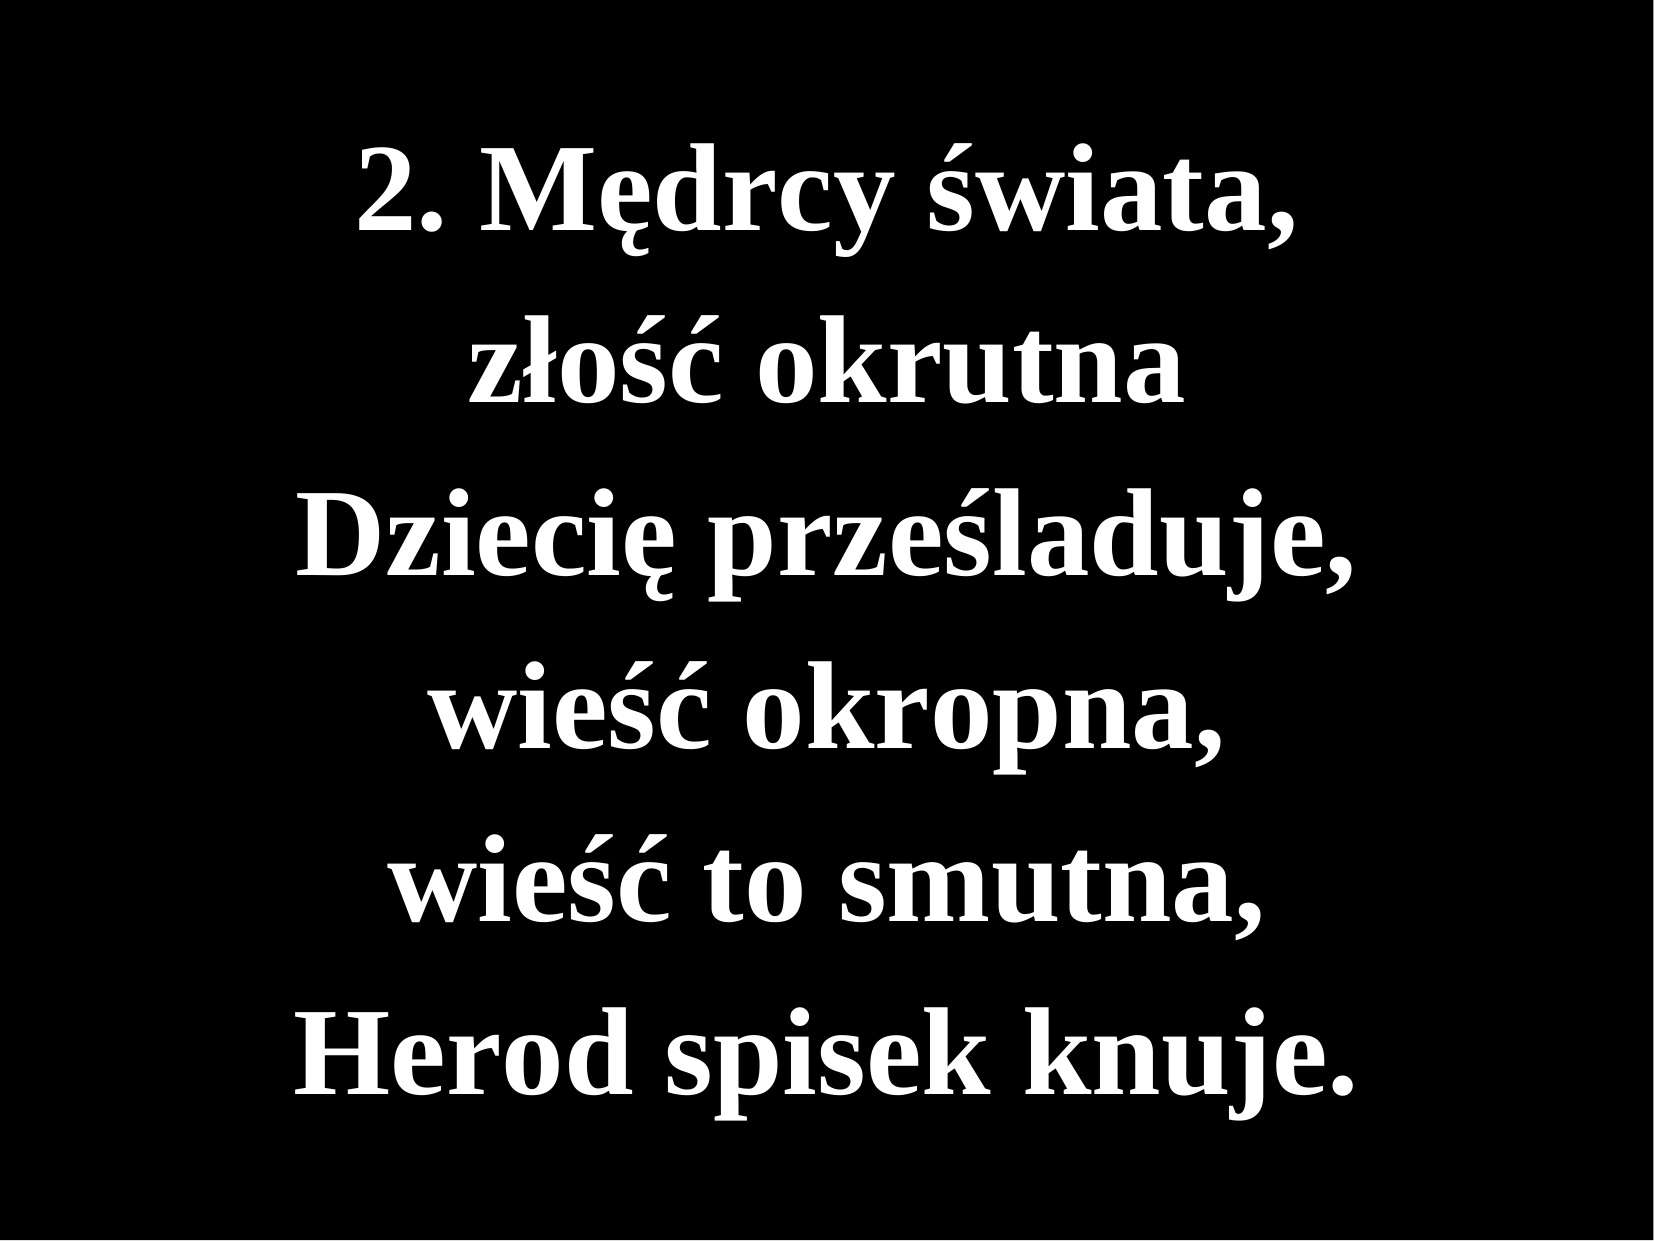

# 2. Mędrcy świata, ppp złość okrutna ppp Dziecię prześladuje, ppp wieść okropna, ppp wieść to smutna, ppp Herod spisek knuje.